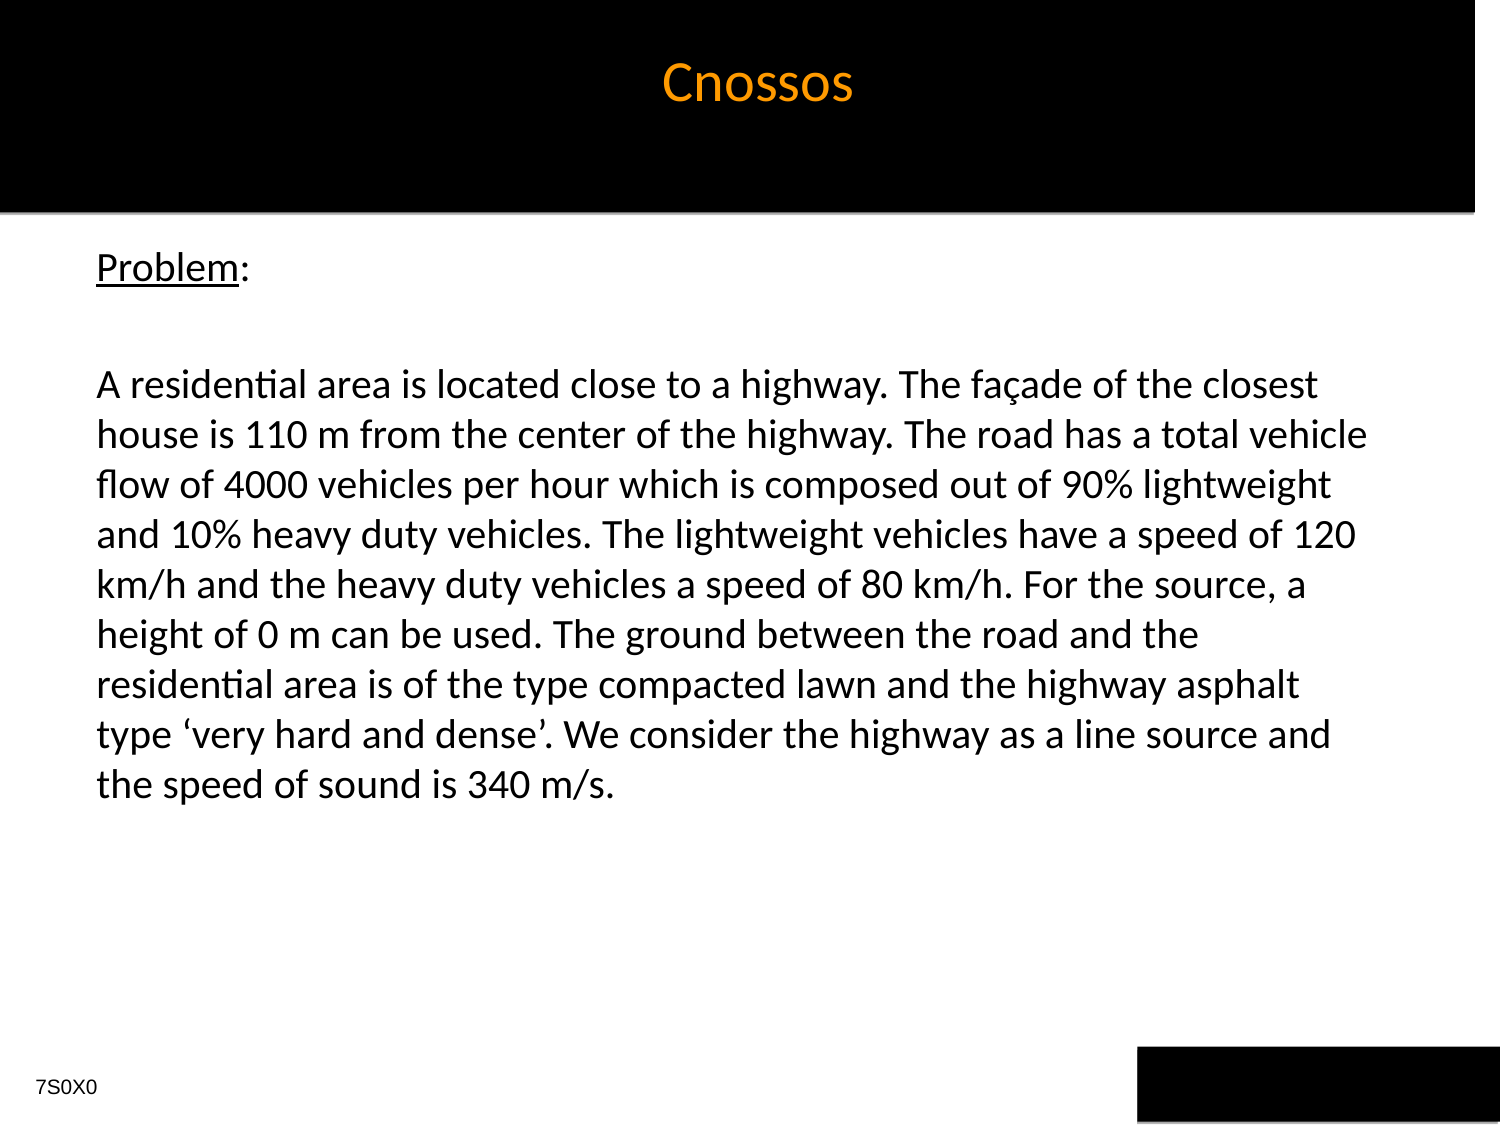

# Cnossos
Problem:
A residential area is located close to a highway. The façade of the closest house is 110 m from the center of the highway. The road has a total vehicle flow of 4000 vehicles per hour which is composed out of 90% lightweight and 10% heavy duty vehicles. The lightweight vehicles have a speed of 120 km/h and the heavy duty vehicles a speed of 80 km/h. For the source, a height of 0 m can be used. The ground between the road and the residential area is of the type compacted lawn and the highway asphalt type ‘very hard and dense’. We consider the highway as a line source and the speed of sound is 340 m/s.
7S0X0
2017/02/09
PAGE